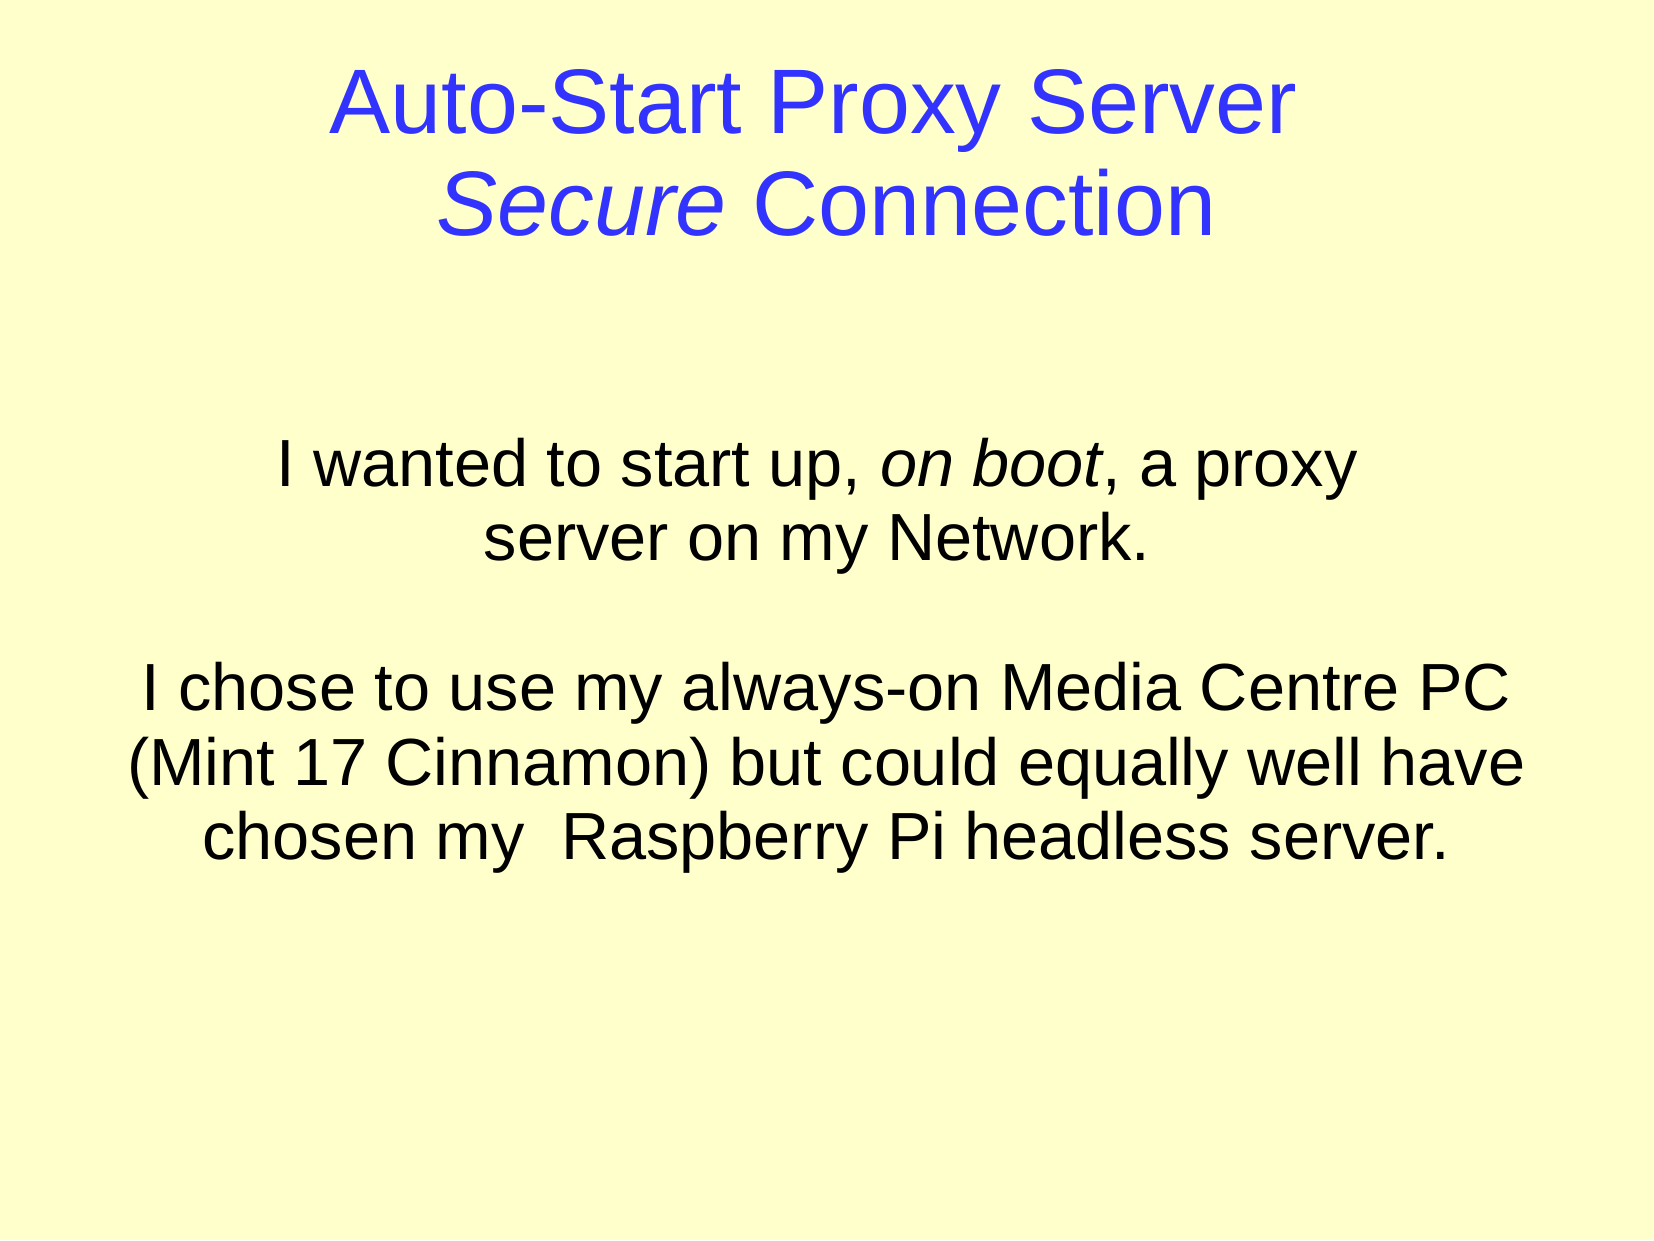

# Auto-Start Proxy Server Secure Connection
I wanted to start up, on boot, a proxy
server on my Network.
I chose to use my always-on Media Centre PC (Mint 17 Cinnamon) but could equally well have chosen my Raspberry Pi headless server.